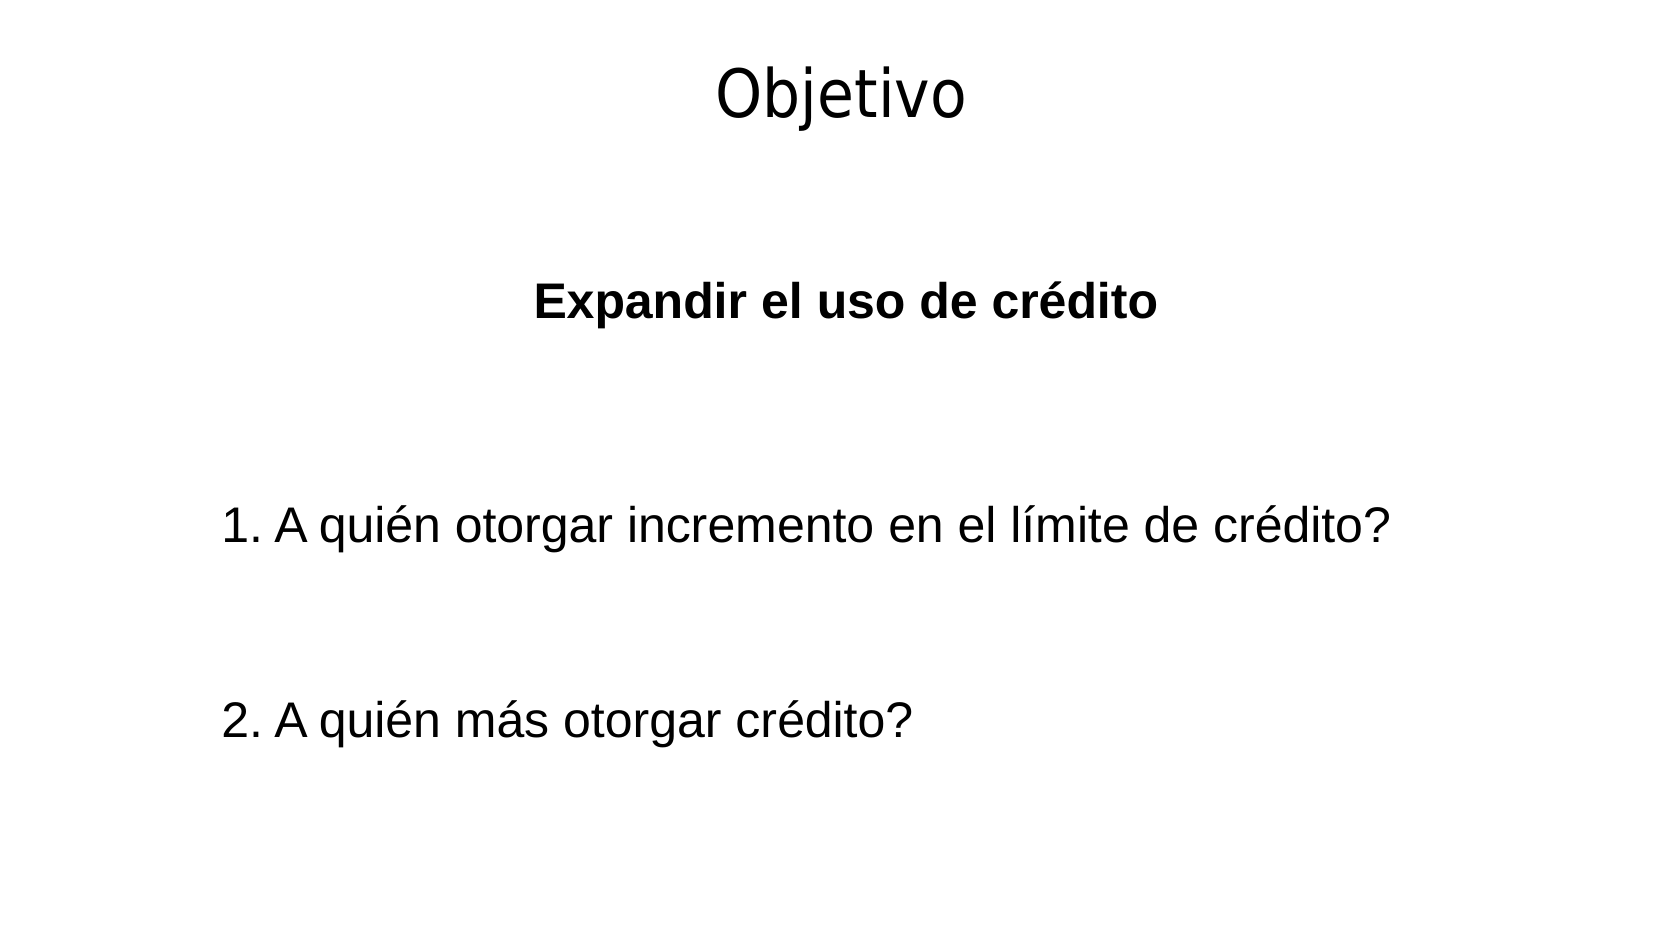

# Objetivo
Expandir el uso de crédito
1. A quién otorgar incremento en el límite de crédito?
2. A quién más otorgar crédito?